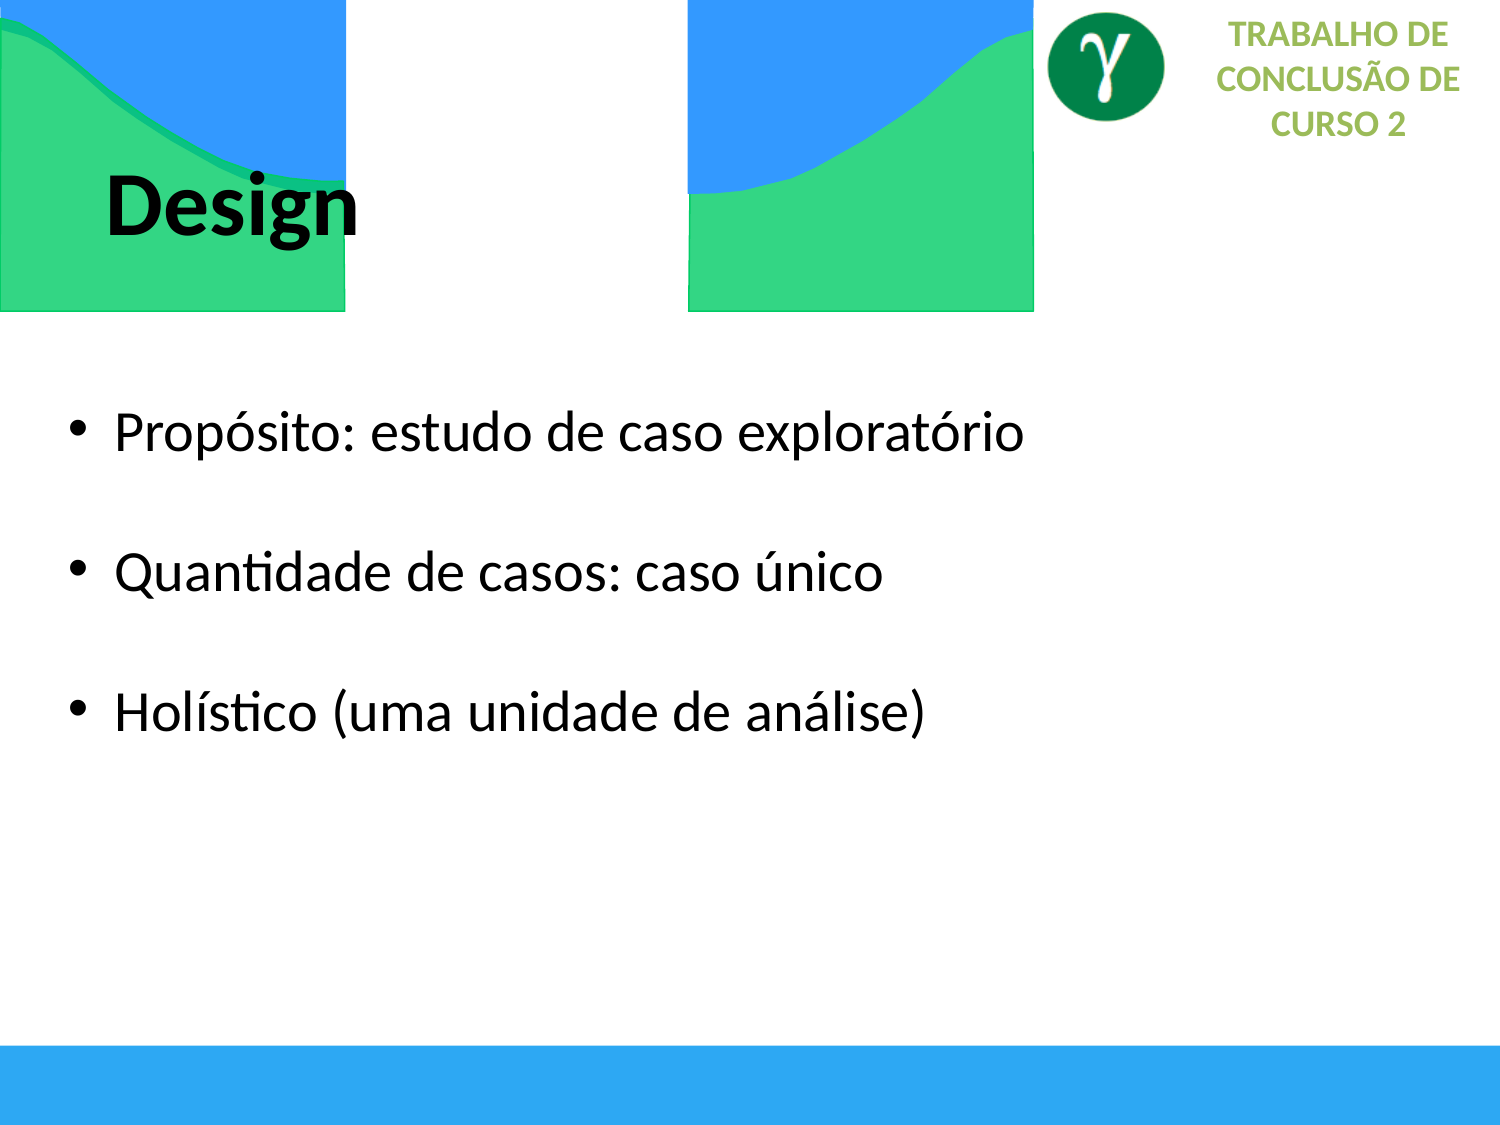

TRABALHO DE CONCLUSÃO DE CURSO 2
Design
Propósito: estudo de caso exploratório
Quantidade de casos: caso único
Holístico (uma unidade de análise)